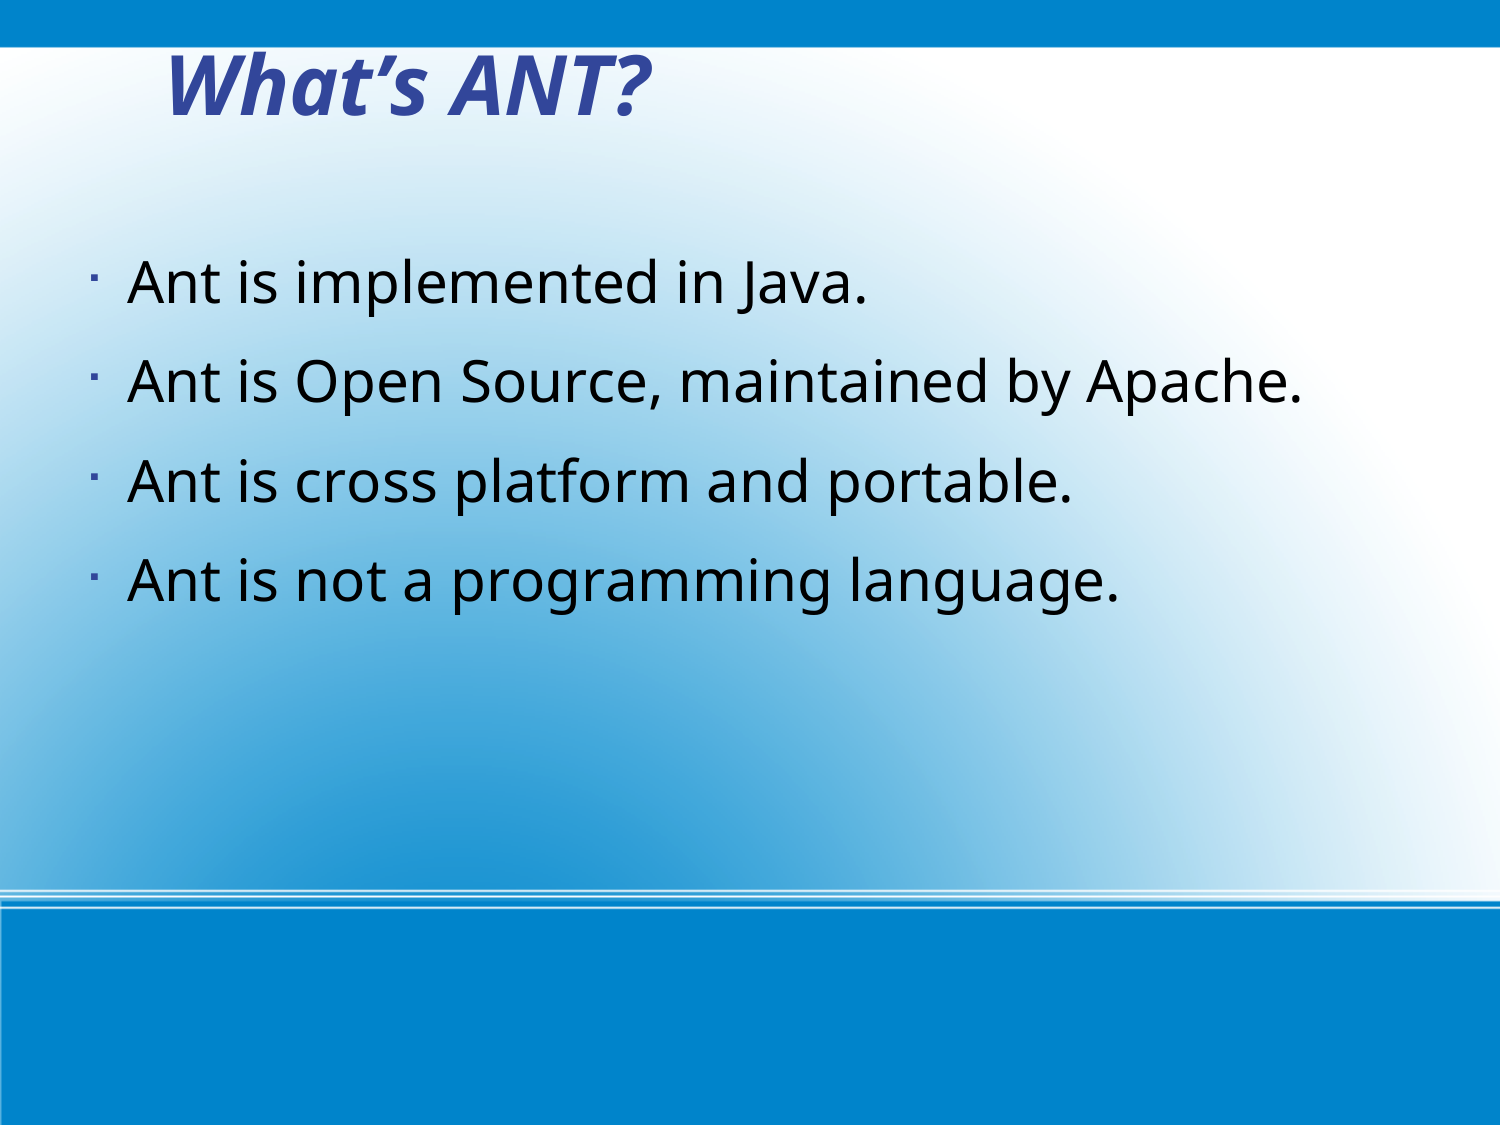

# What’s ANT?
Ant is implemented in Java.
Ant is Open Source, maintained by Apache.
Ant is cross platform and portable.
Ant is not a programming language.